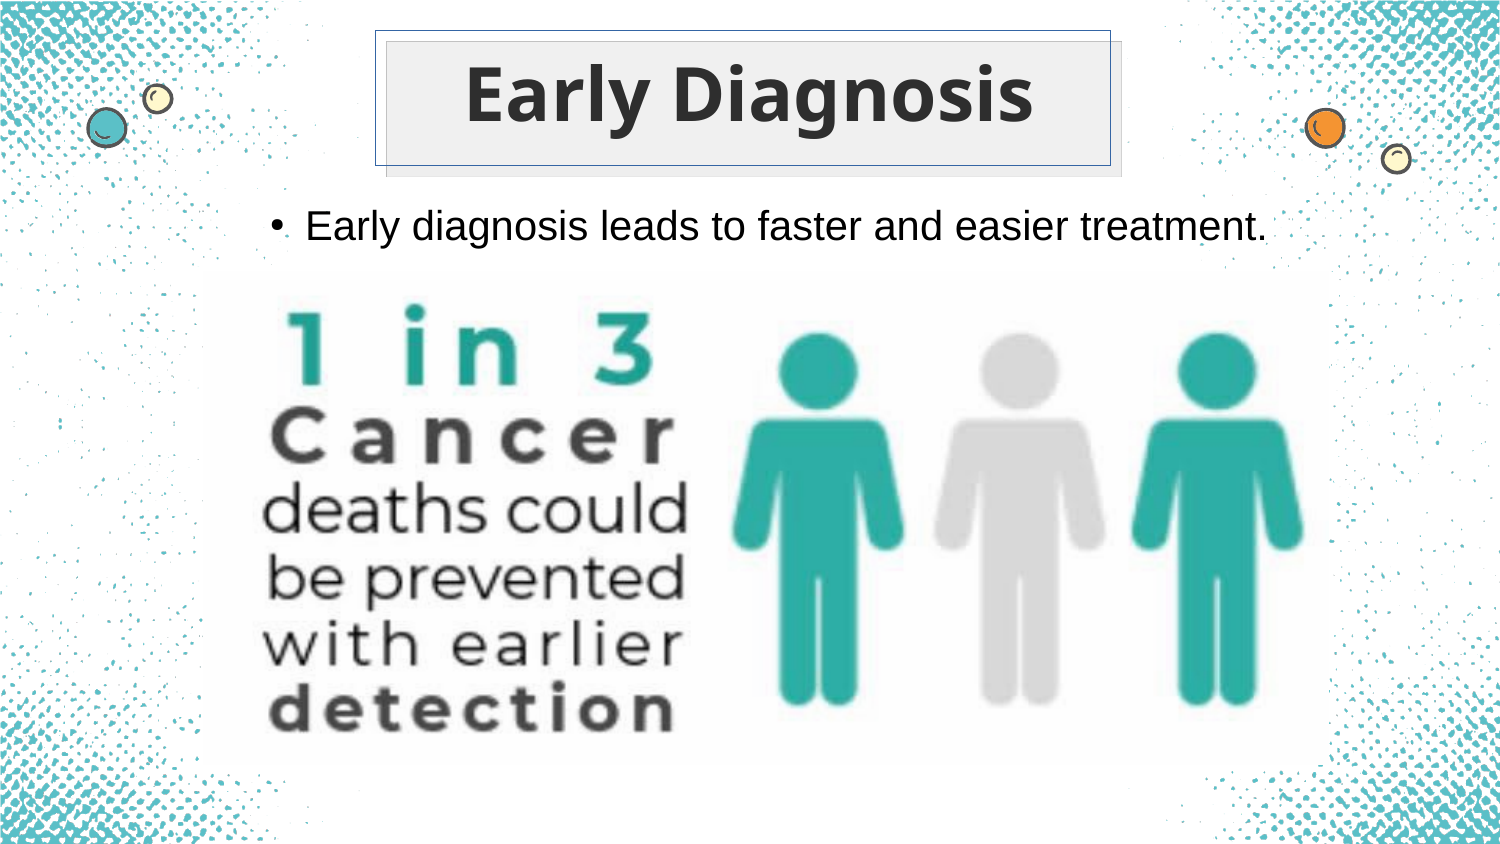

# Early Diagnosis
Early diagnosis leads to faster and easier treatment.